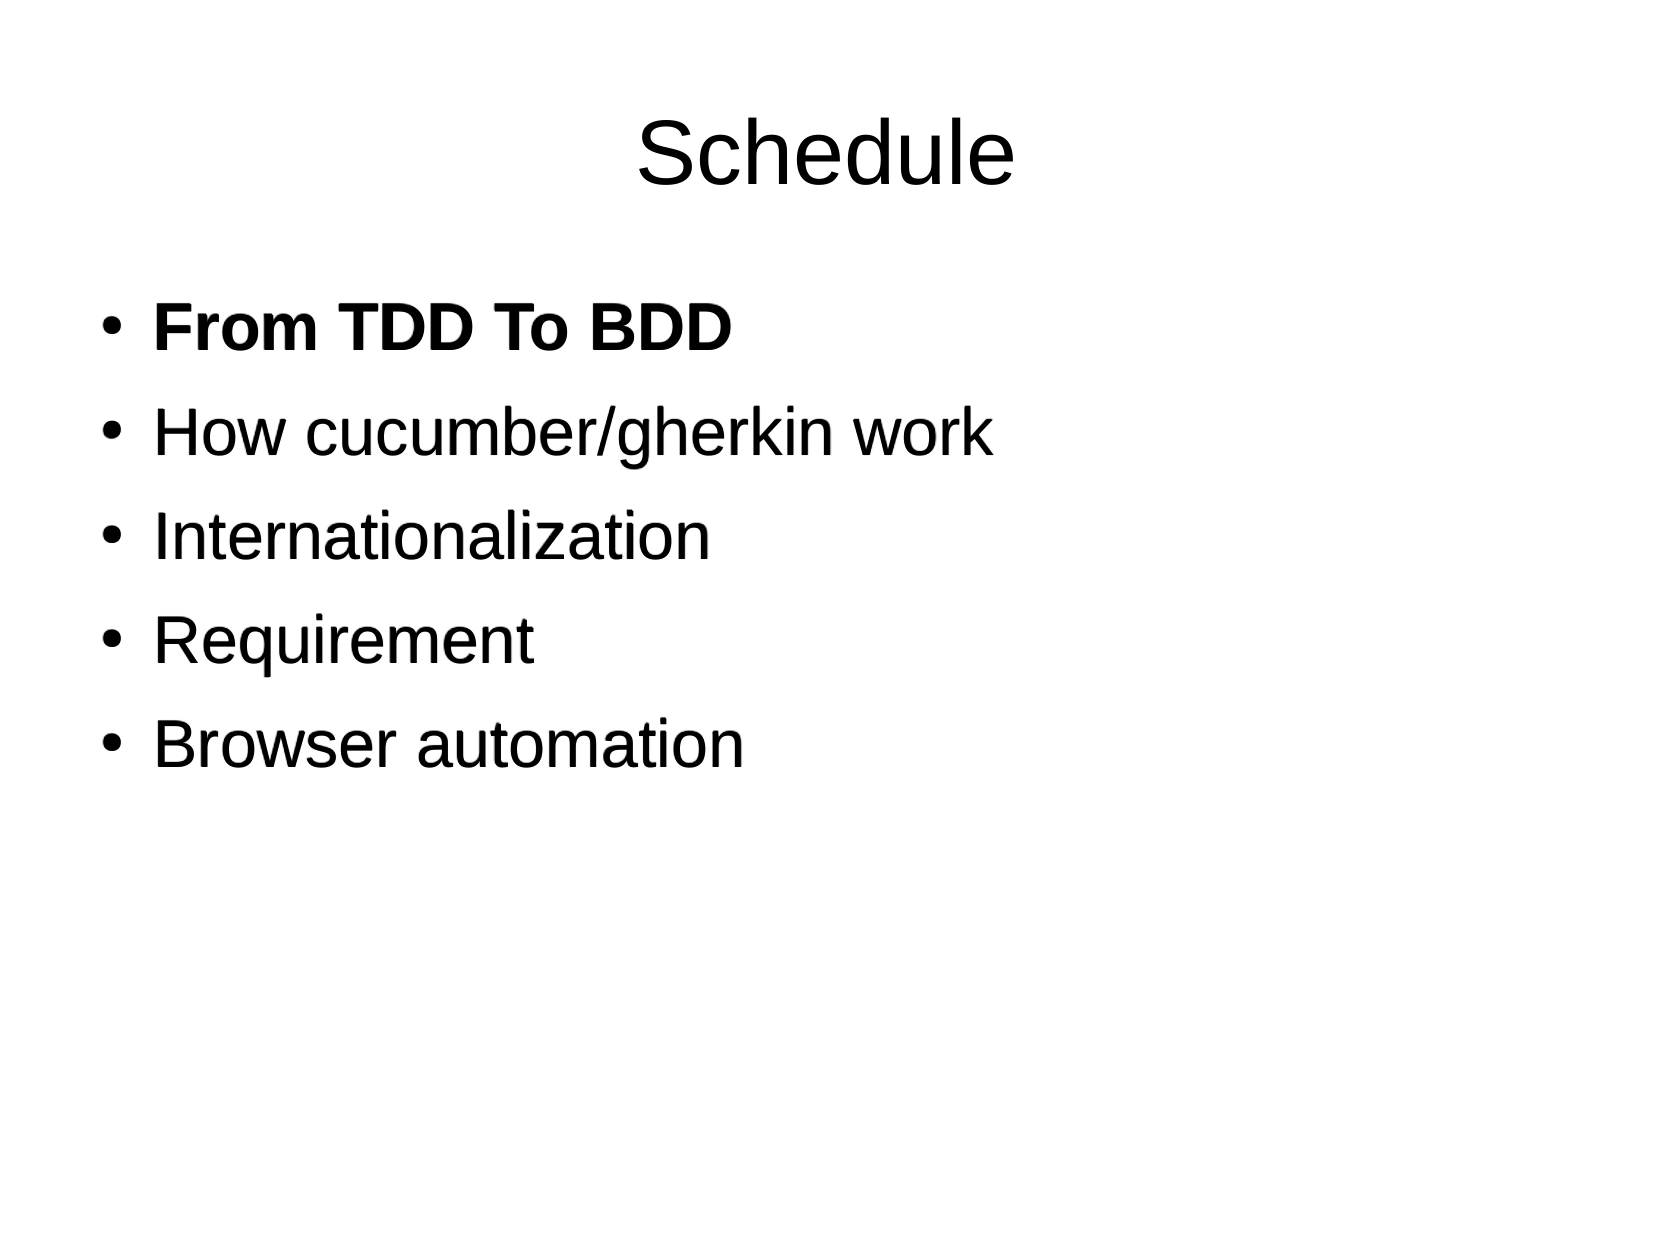

# Schedule
From TDD To BDD
How cucumber/gherkin work
Internationalization
Requirement
Browser automation